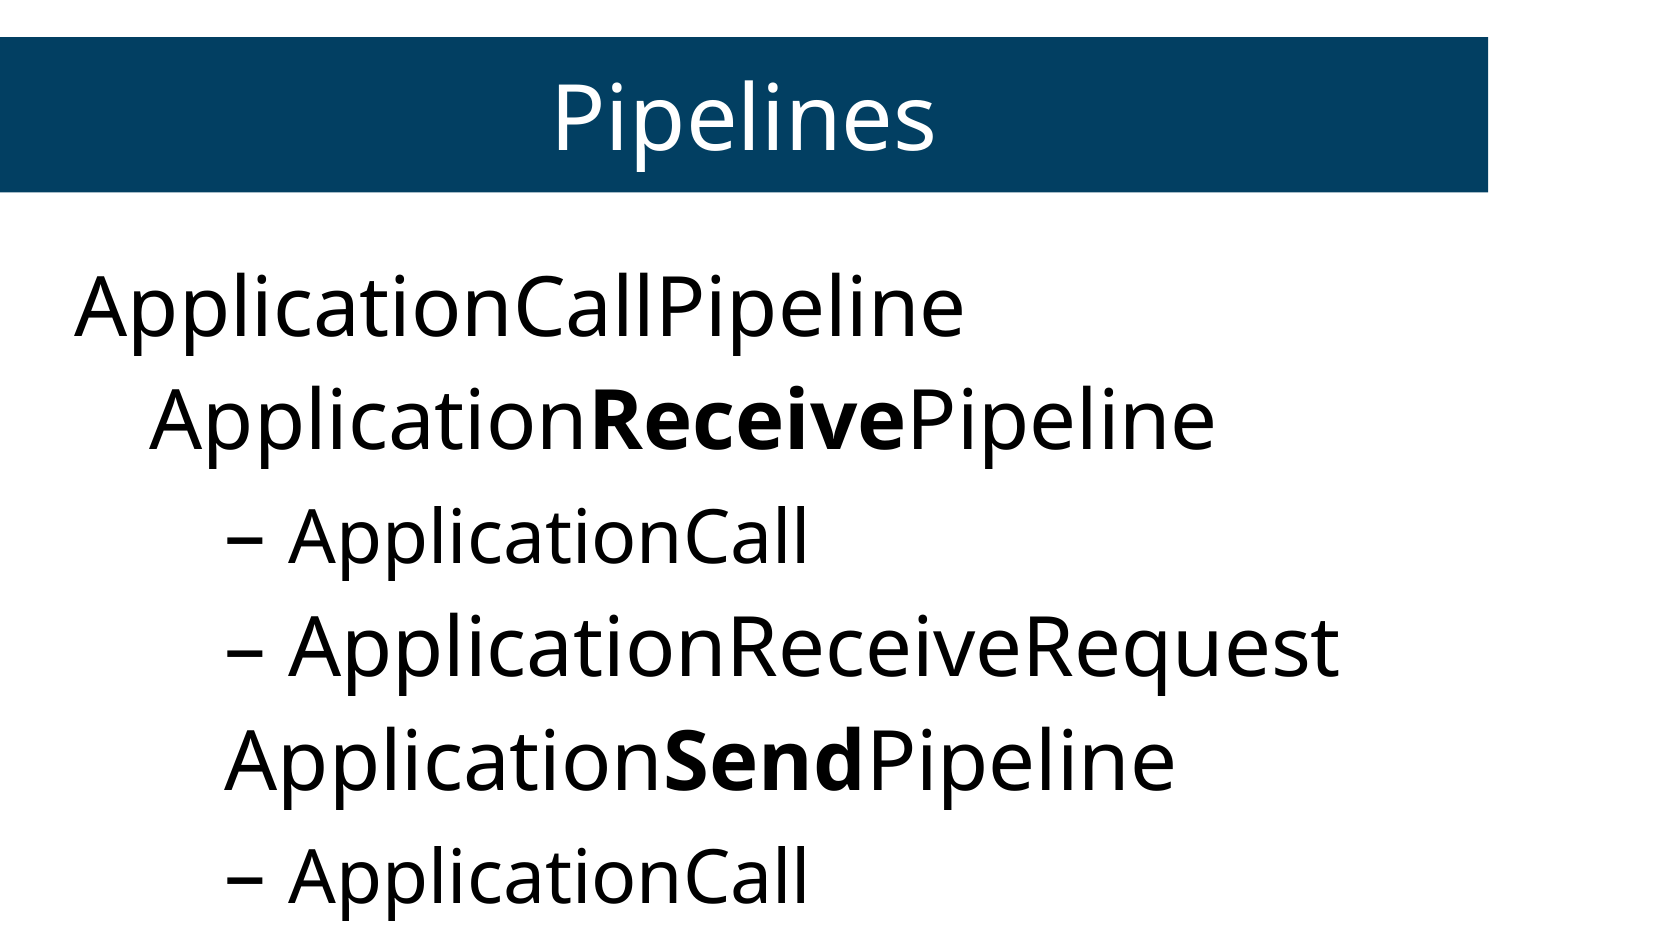

# Pipelines
ApplicationCallPipeline
	ApplicationReceivePipeline
	 	– ApplicationCall
		– ApplicationReceiveRequest
		ApplicationSendPipeline
		– ApplicationCall
		– OutgoingContent